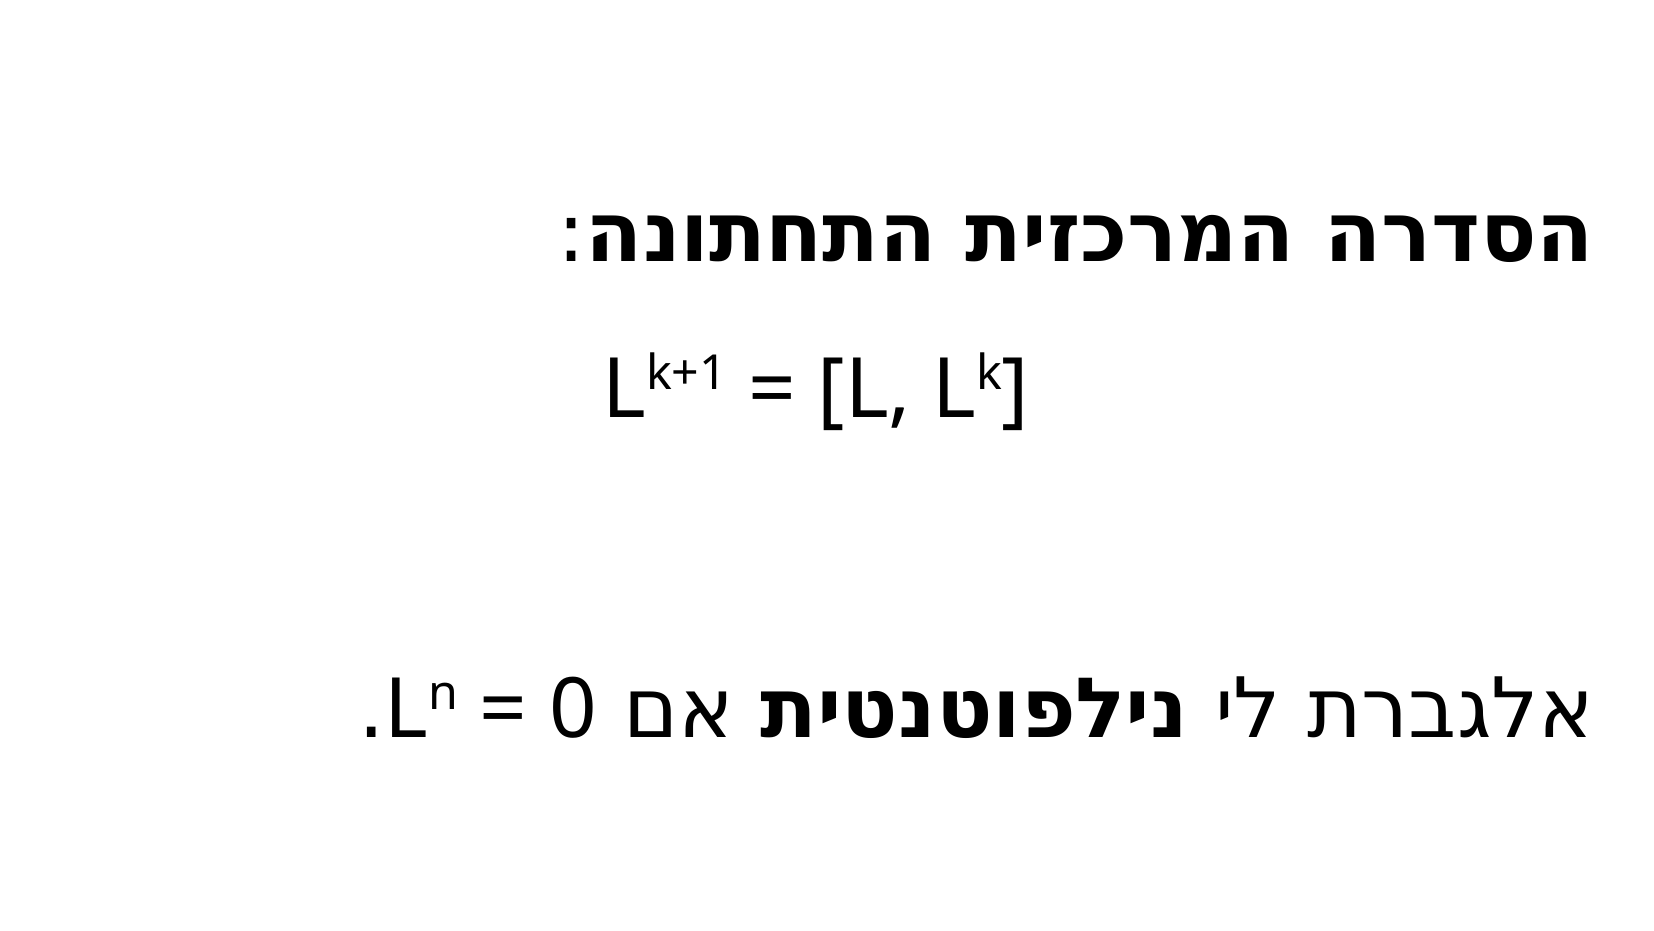

# הסדרה המרכזית התחתונה:
Lk+1 = [L, Lk]
אלגברת לי נילפוטנטית אם Ln = 0.